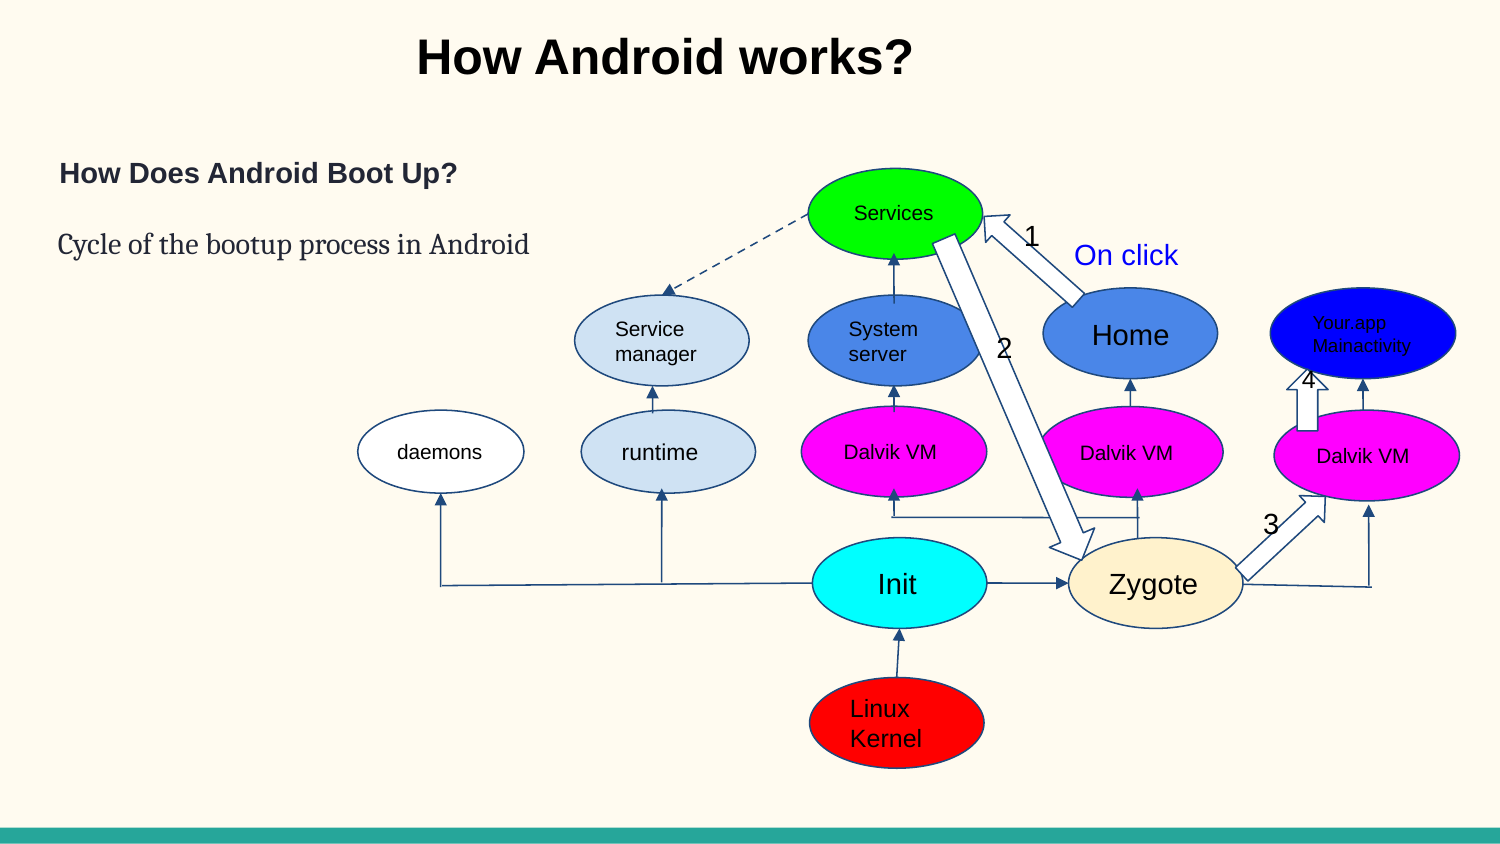

# How Android works?
 How Does Android Boot Up?
 Cycle of the bootup process in Android
 Services
1
On click
 Home
Your.app
Mainactivity
Service manager
System server
2
4
Dalvik VM
Dalvik VM
daemons
runtime
Dalvik VM
3
 Init
Zygote
Linux Kernel